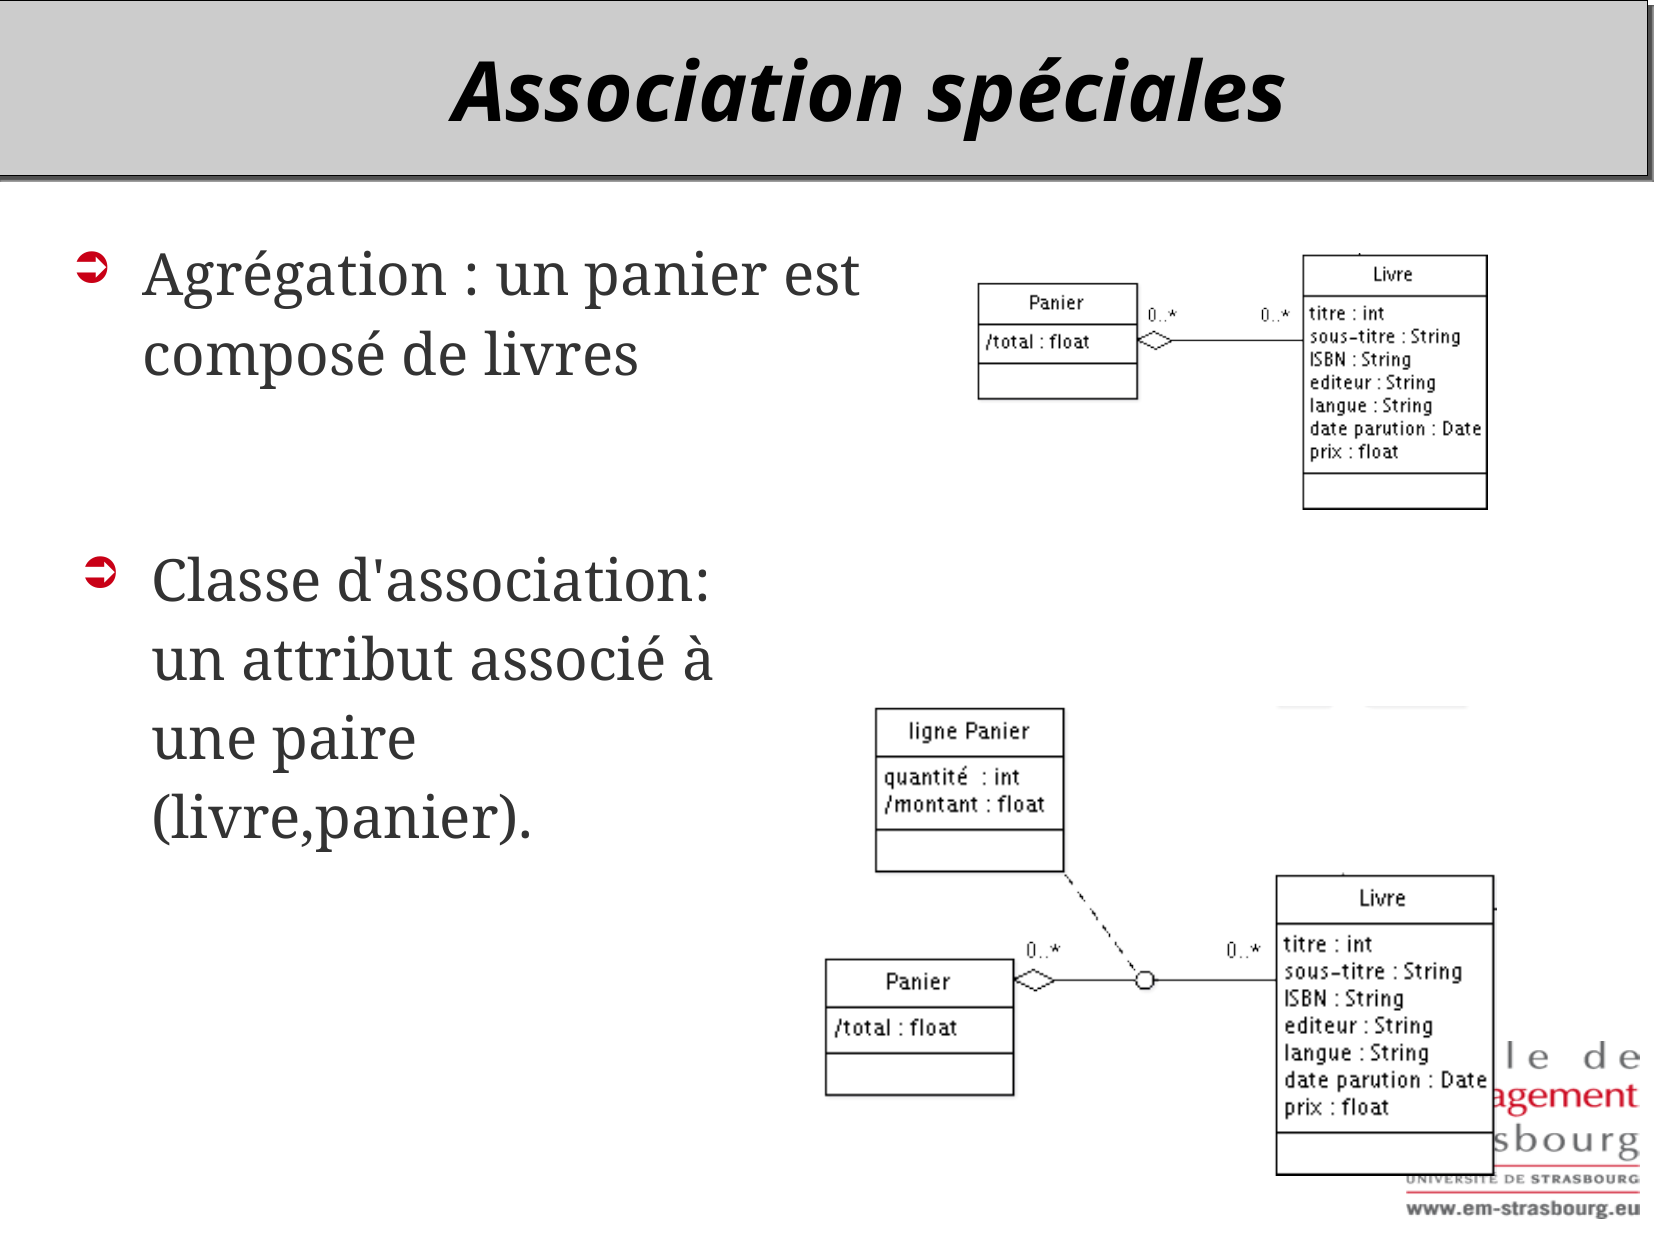

# Association spéciales
Agrégation : un panier est composé de livres
Classe d'association: un attribut associé à une paire (livre,panier).